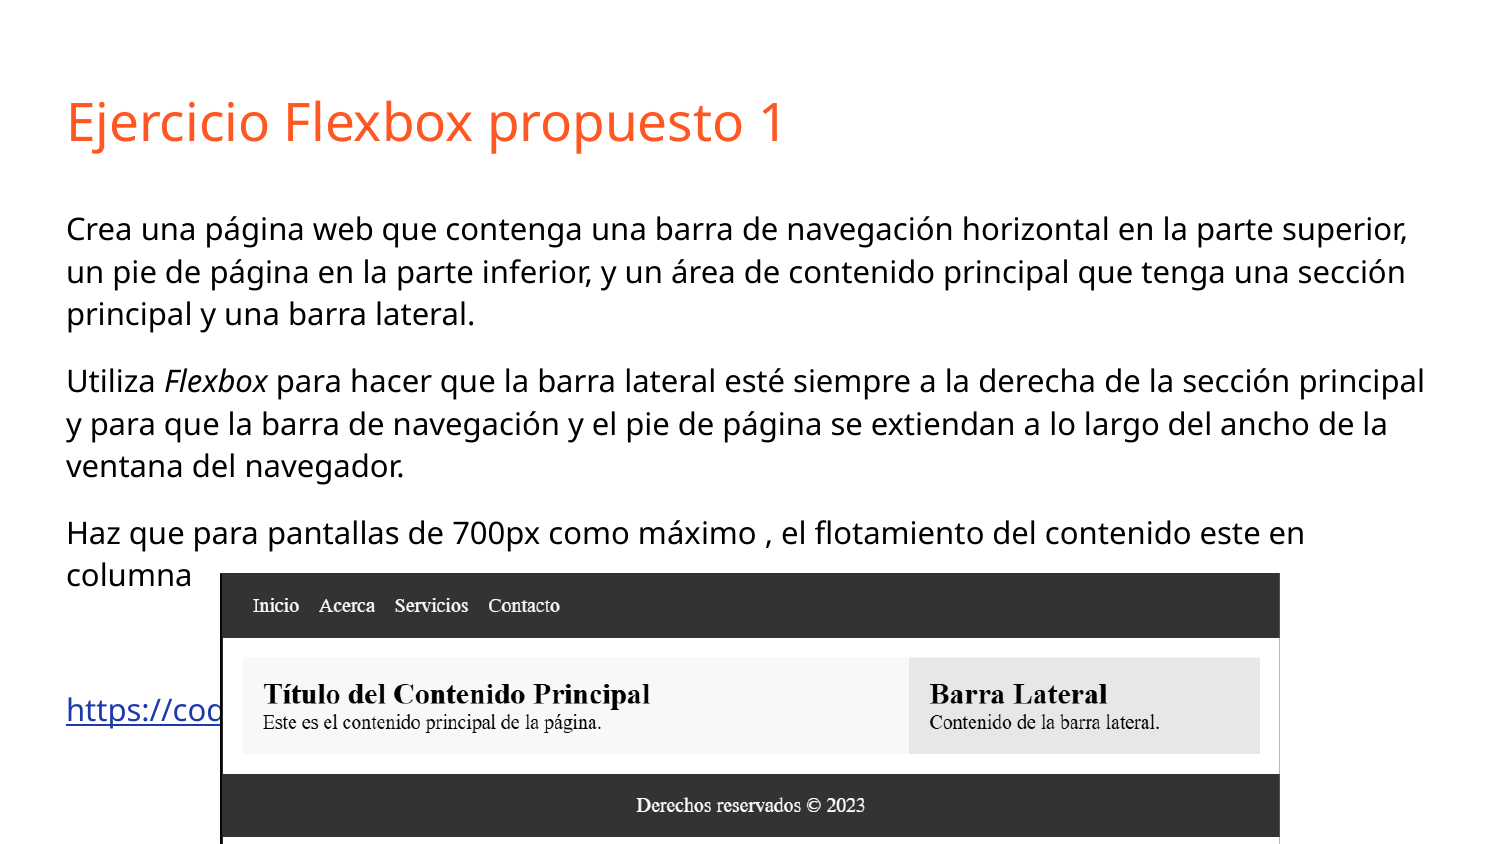

# Ejercicio Flexbox propuesto 1
Crea una página web que contenga una barra de navegación horizontal en la parte superior, un pie de página en la parte inferior, y un área de contenido principal que tenga una sección principal y una barra lateral.
Utiliza Flexbox para hacer que la barra lateral esté siempre a la derecha de la sección principal y para que la barra de navegación y el pie de página se extiendan a lo largo del ancho de la ventana del navegador.
Haz que para pantallas de 700px como máximo , el flotamiento del contenido este en columna
https://codepen.io/Eniun/pen/xxMPXwJ